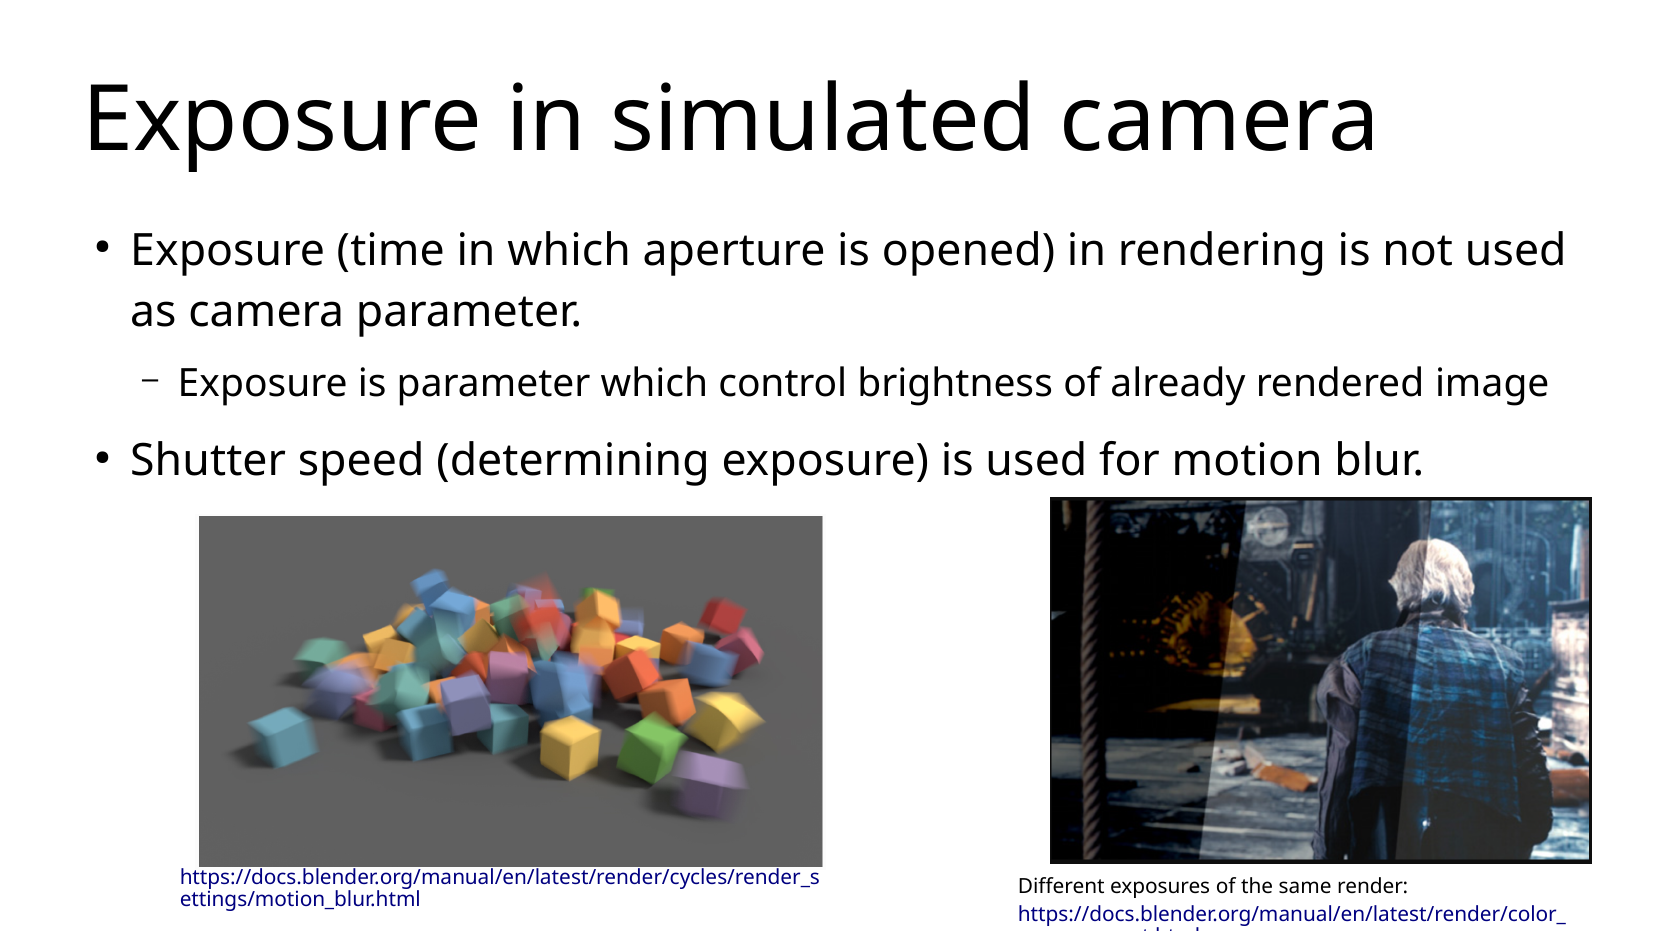

# Exposure in simulated camera
Exposure (time in which aperture is opened) in rendering is not used as camera parameter.
Exposure is parameter which control brightness of already rendered image
Shutter speed (determining exposure) is used for motion blur.
https://docs.blender.org/manual/en/latest/render/cycles/render_settings/motion_blur.html
Different exposures of the same render: https://docs.blender.org/manual/en/latest/render/color_management.html